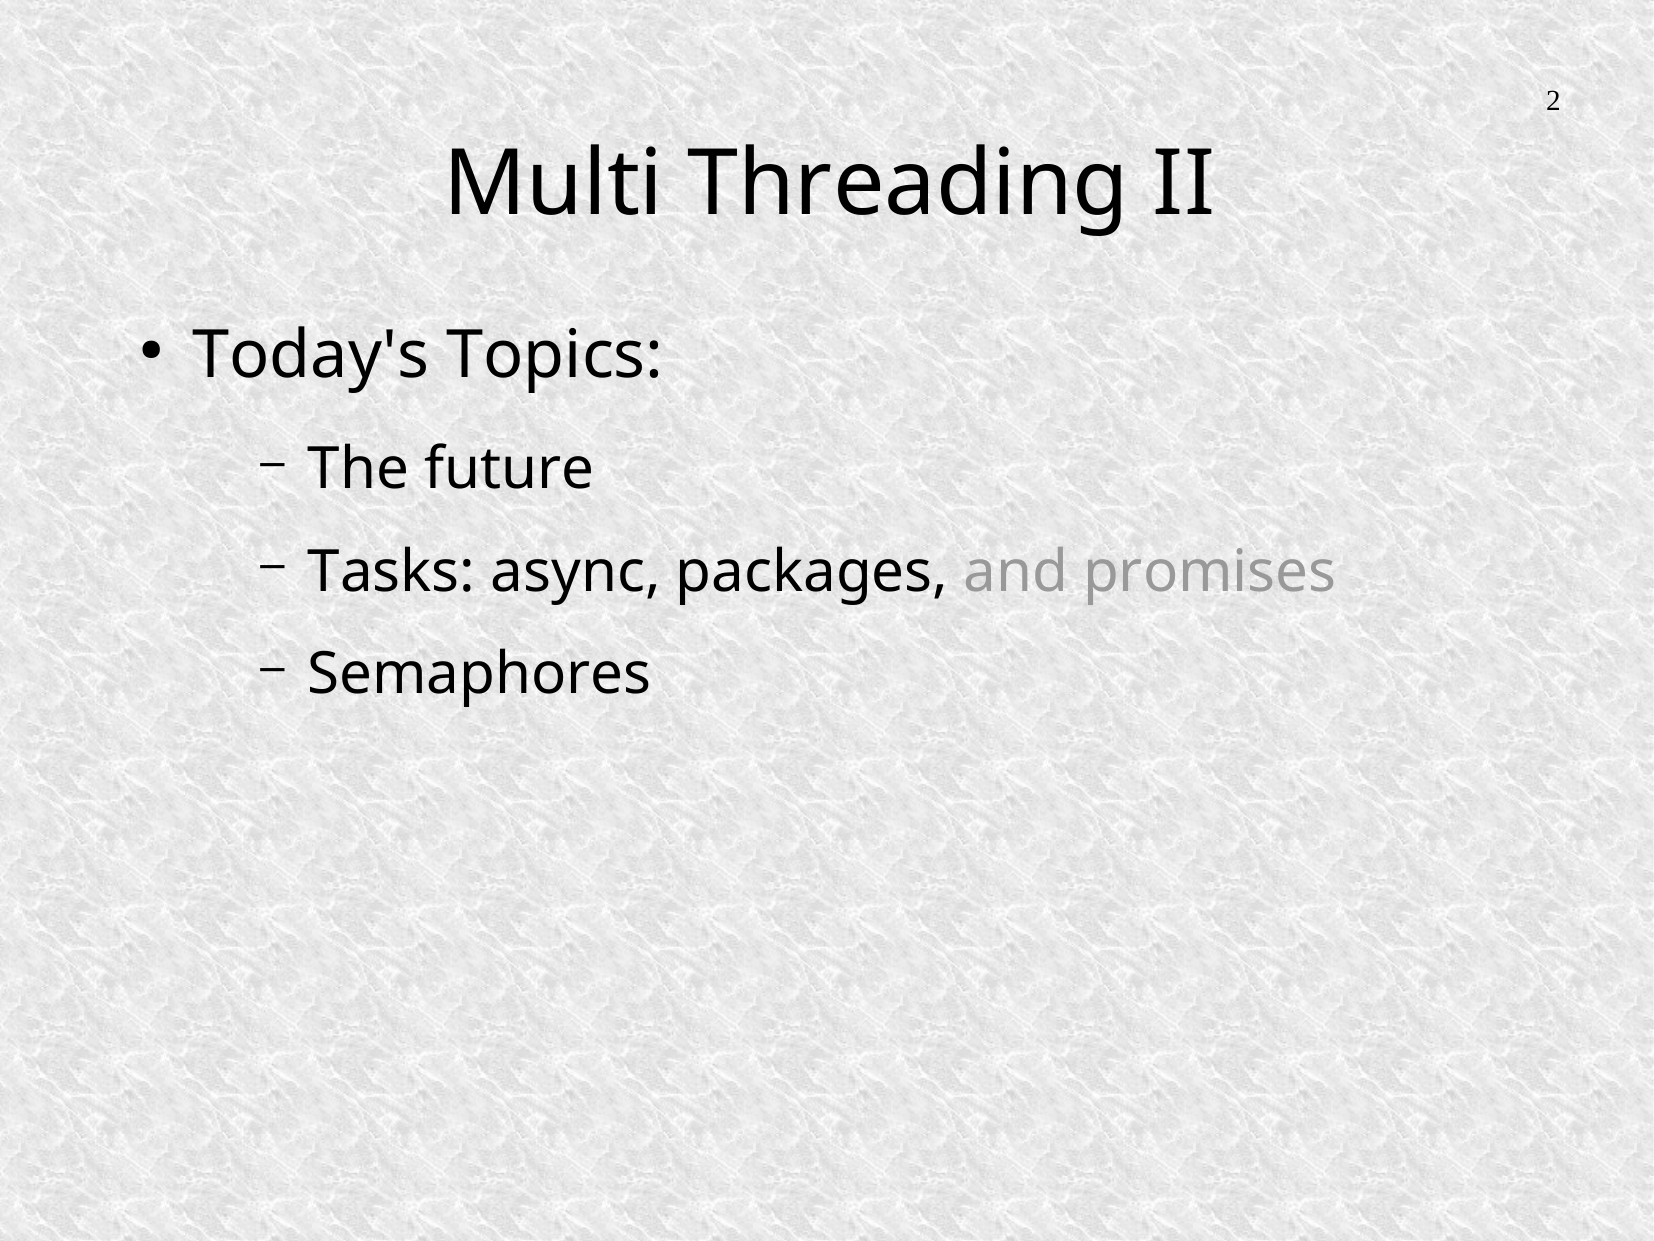

# Multi Threading II
2
Today's Topics:
The future
Tasks: async, packages, and promises
Semaphores